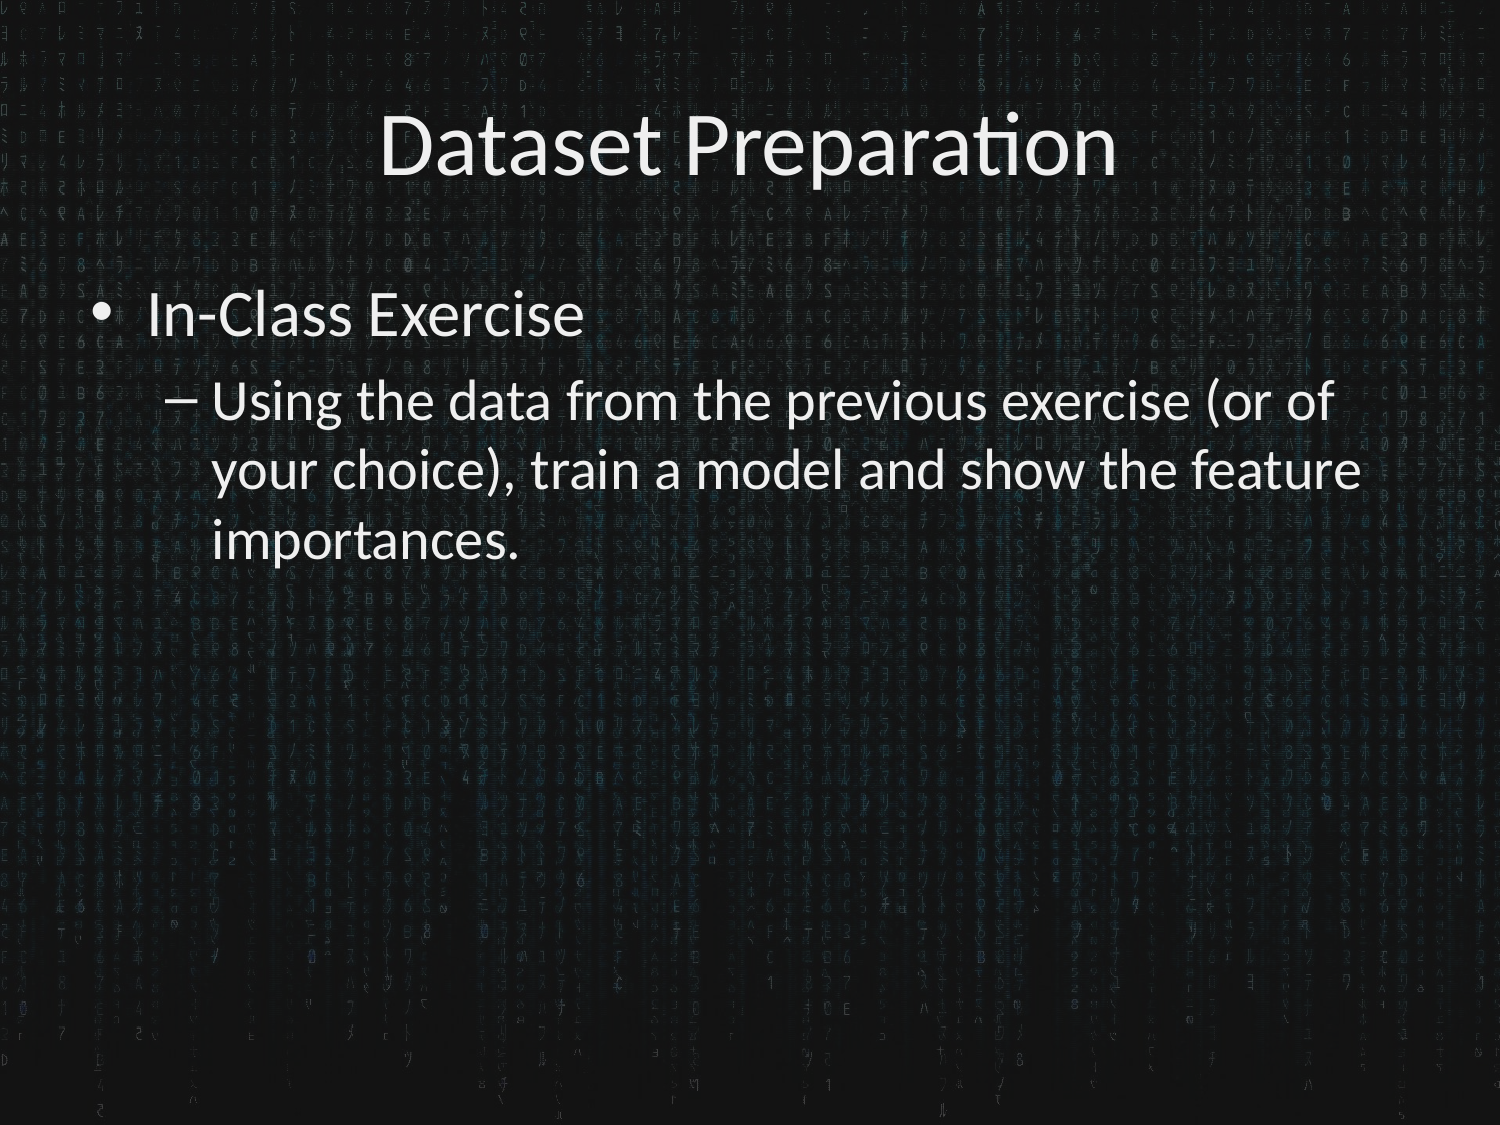

# Dataset Preparation
In-Class Exercise
Using the data from the previous exercise (or of your choice), train a model and show the feature importances.